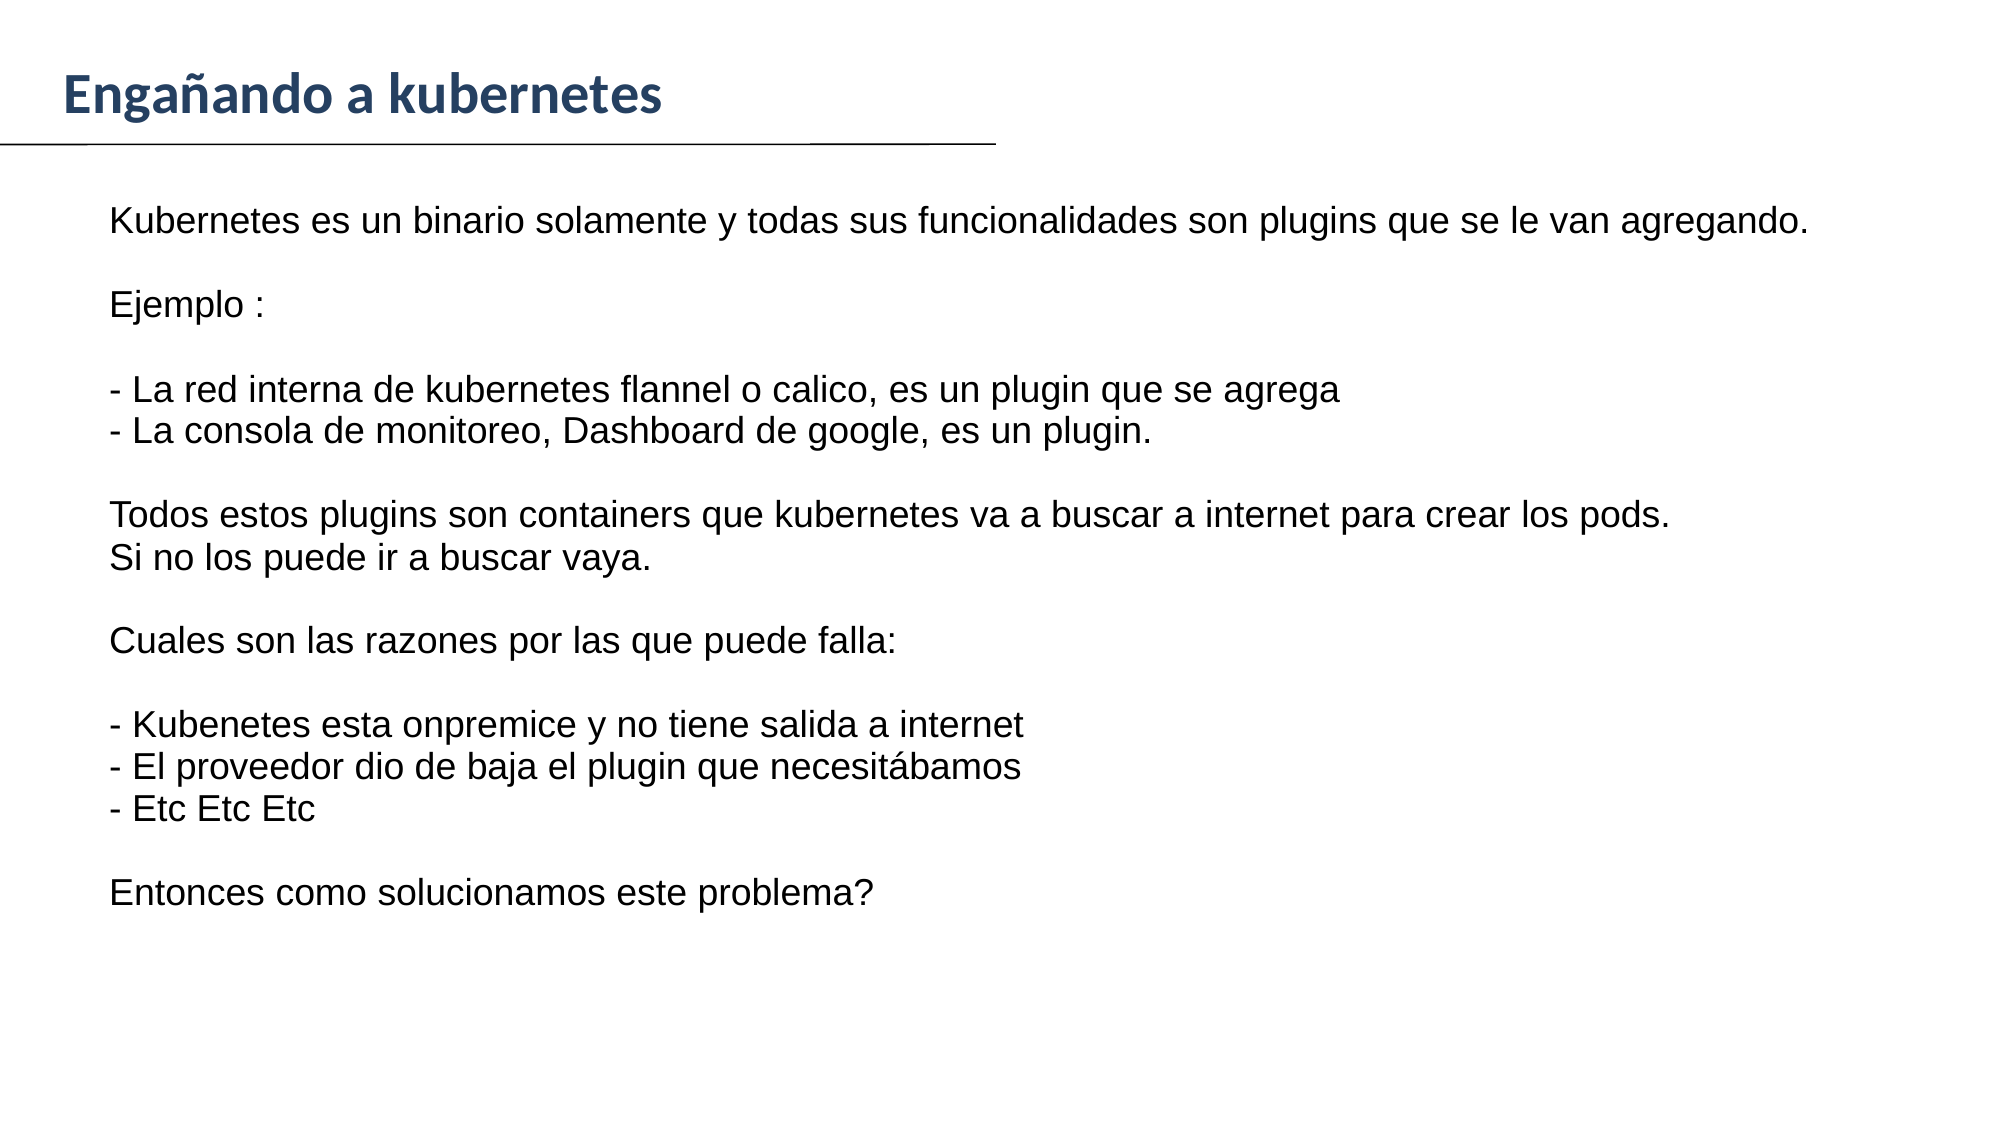

Engañando a kubernetes
Kubernetes es un binario solamente y todas sus funcionalidades son plugins que se le van agregando.
Ejemplo :
- La red interna de kubernetes flannel o calico, es un plugin que se agrega
- La consola de monitoreo, Dashboard de google, es un plugin.
Todos estos plugins son containers que kubernetes va a buscar a internet para crear los pods.
Si no los puede ir a buscar vaya.
Cuales son las razones por las que puede falla:
- Kubenetes esta onpremice y no tiene salida a internet
- El proveedor dio de baja el plugin que necesitábamos
- Etc Etc Etc
Entonces como solucionamos este problema?